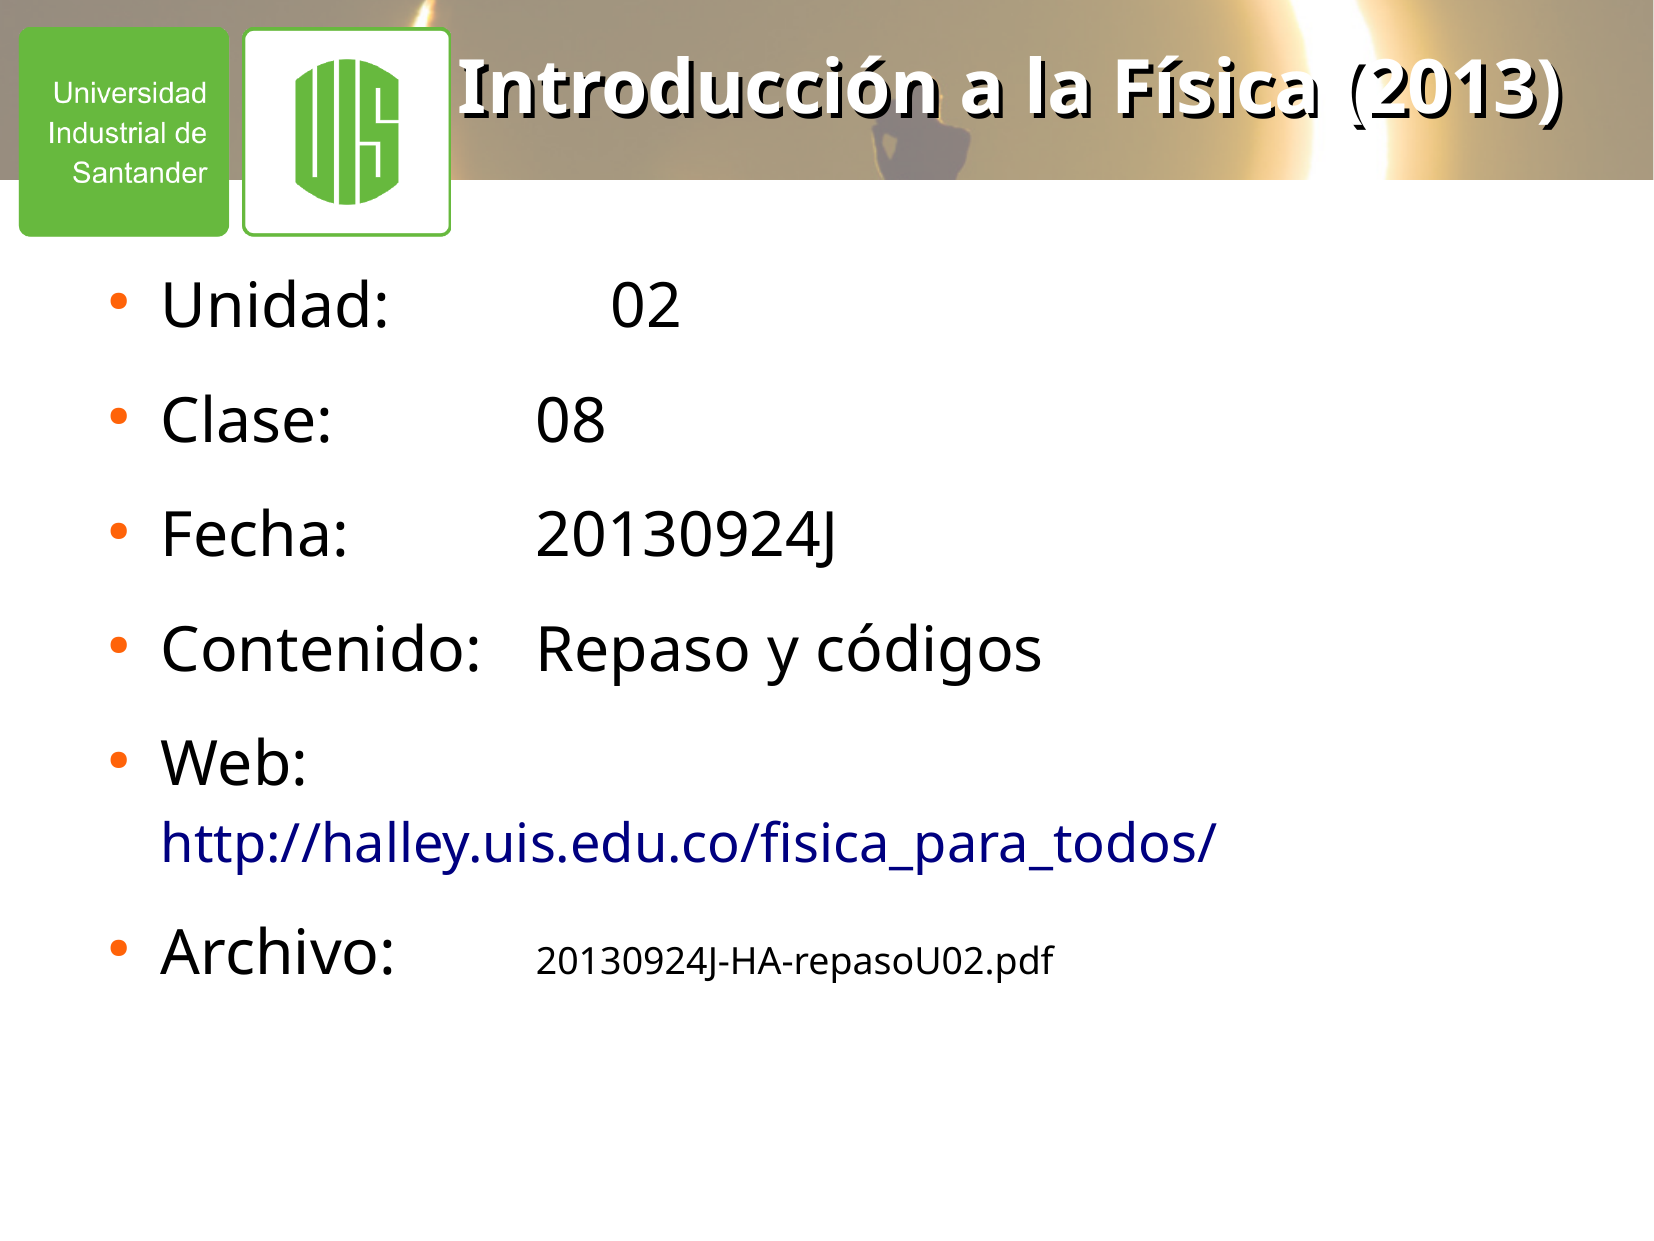

# Introducción a la Física (2013)
Unidad:			02
Clase:			08
Fecha:			20130924J
Contenido:	Repaso y códigos
Web:				http://halley.uis.edu.co/fisica_para_todos/
Archivo:		20130924J-HA-repasoU02.pdf